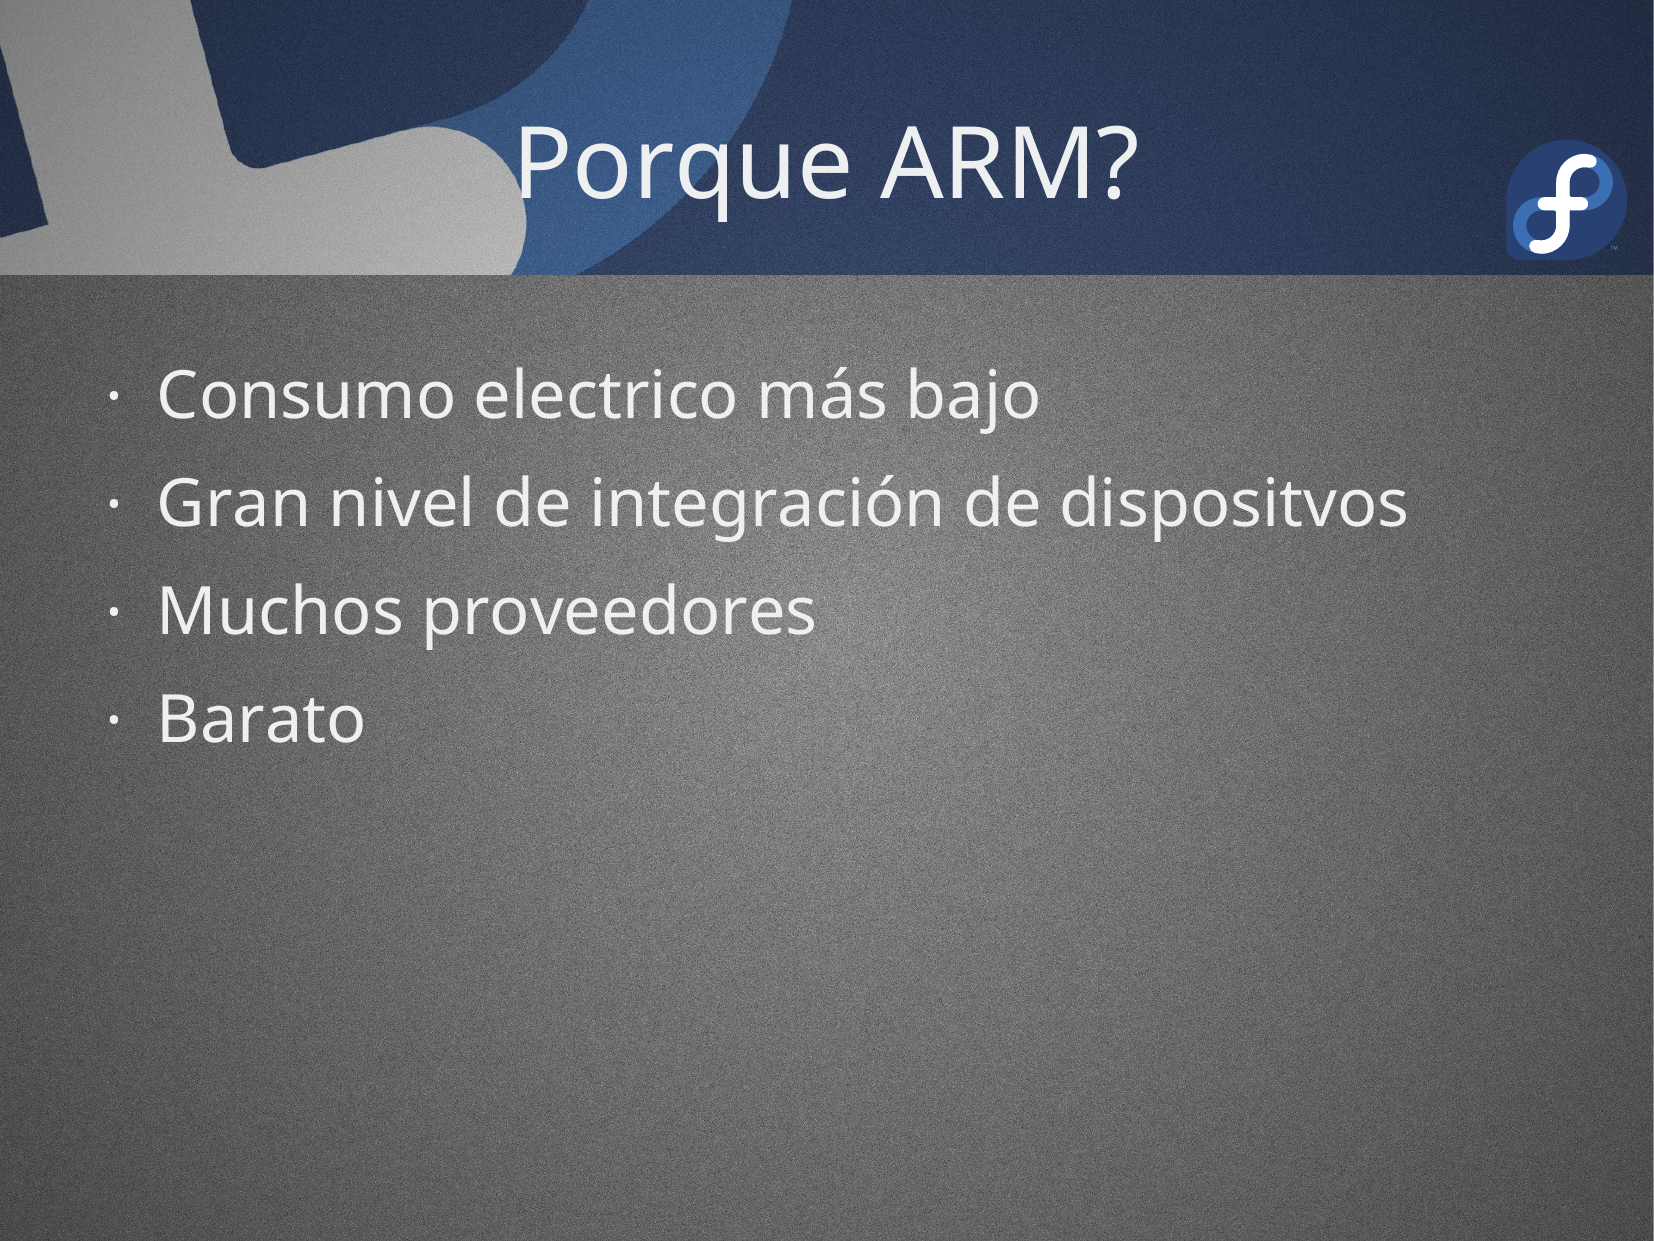

Porque ARM?
Consumo electrico más bajo
Gran nivel de integración de dispositvos
Muchos proveedores
Barato